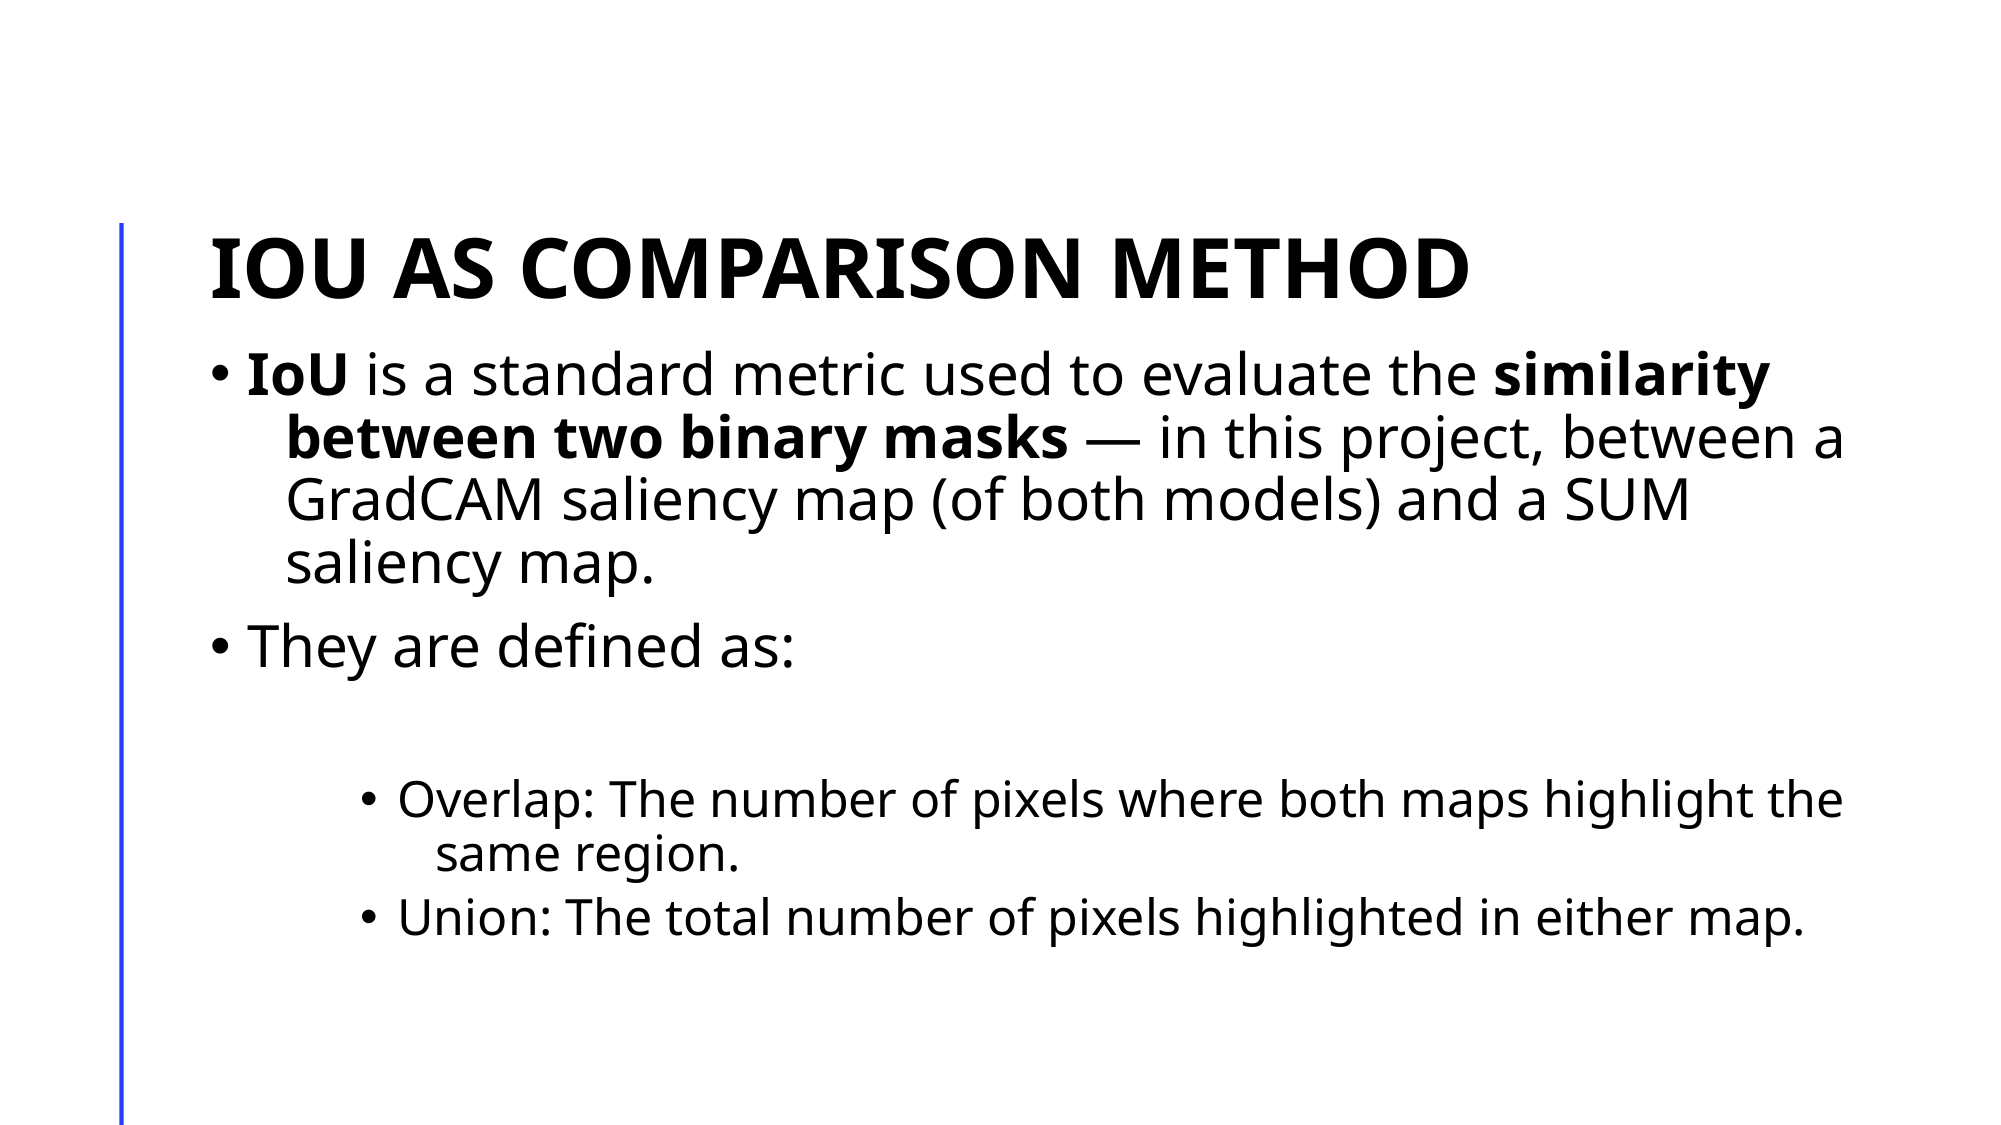

# Iou as comparison method
IoU is a standard metric used to evaluate the similarity between two binary masks — in this project, between a GradCAM saliency map (of both models) and a SUM saliency map.
They are defined as:
Overlap: The number of pixels where both maps highlight the same region.
Union: The total number of pixels highlighted in either map.